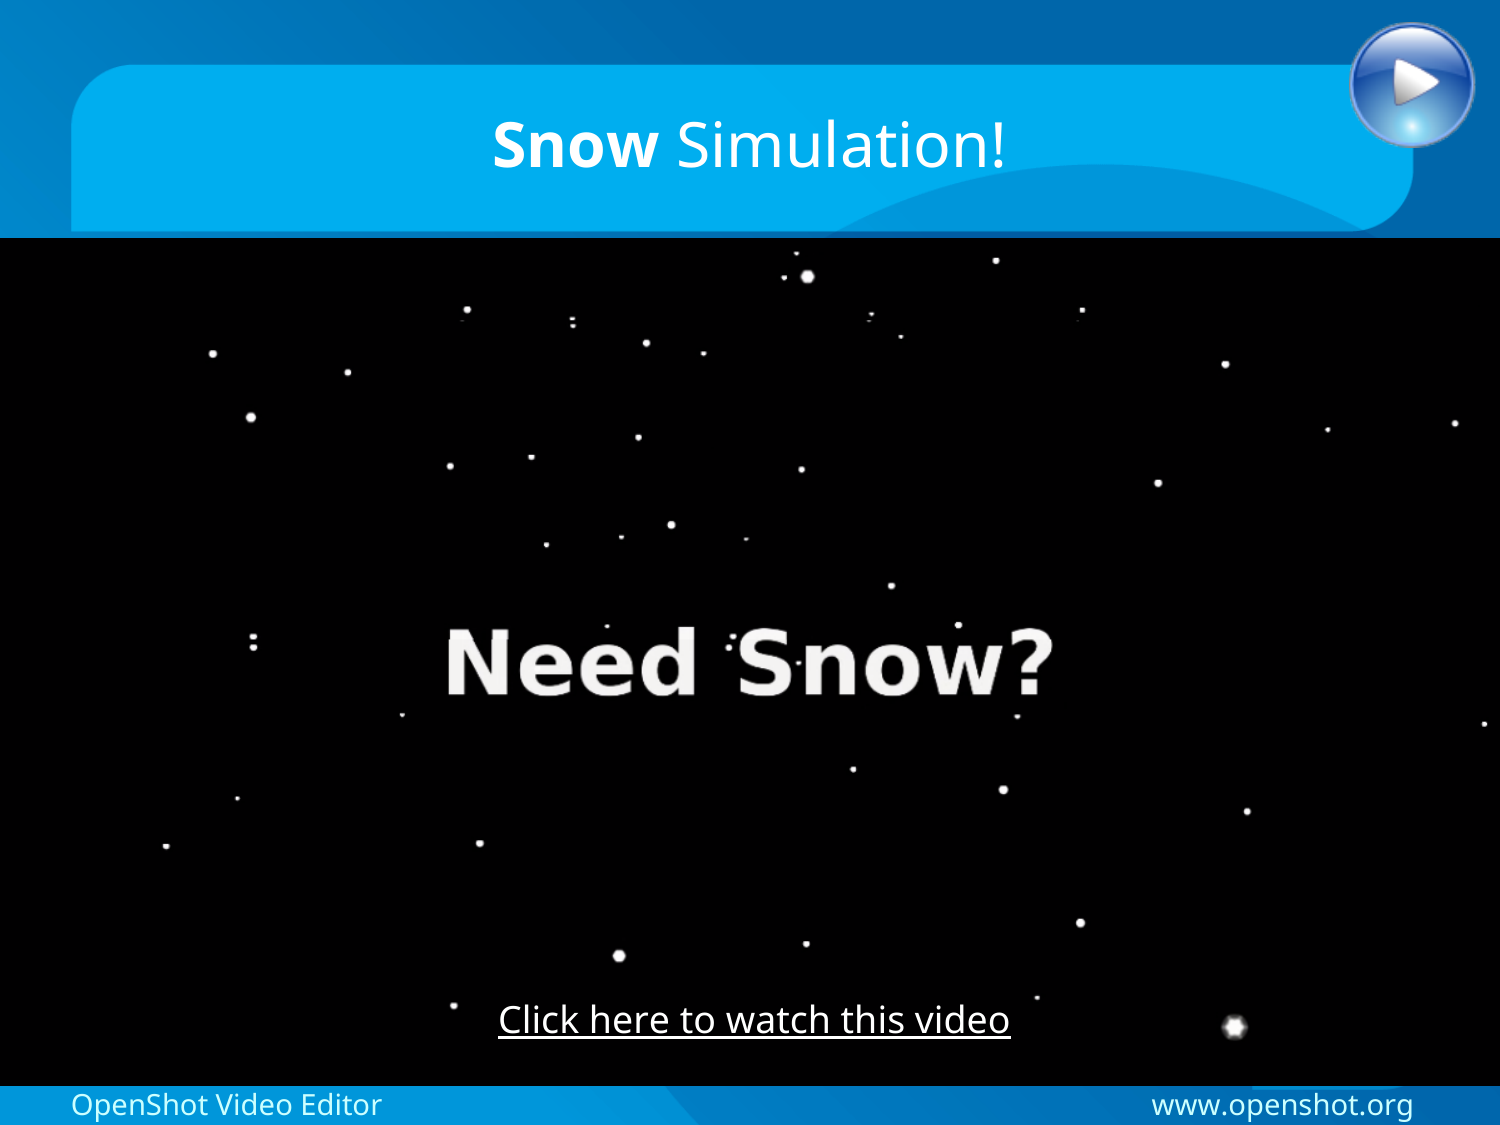

# Snow Simulation!
Click here to watch this video